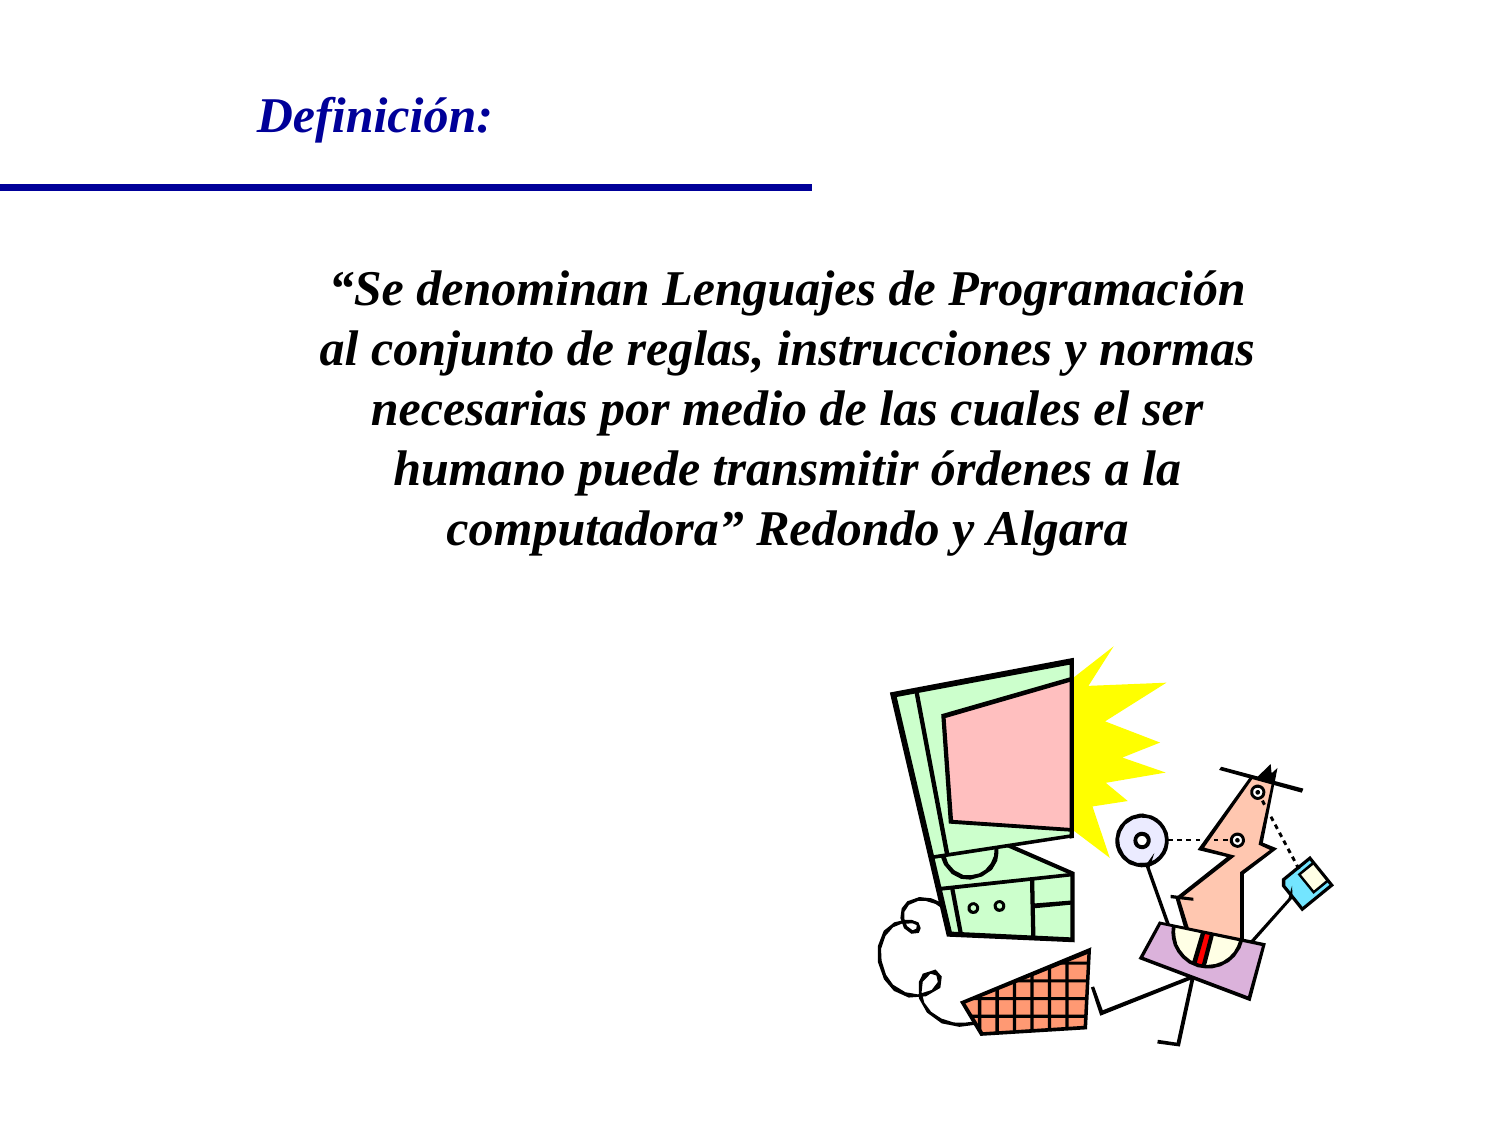

Definición:
“Se denominan Lenguajes de Programación al conjunto de reglas, instrucciones y normas necesarias por medio de las cuales el ser humano puede transmitir órdenes a la computadora” Redondo y Algara